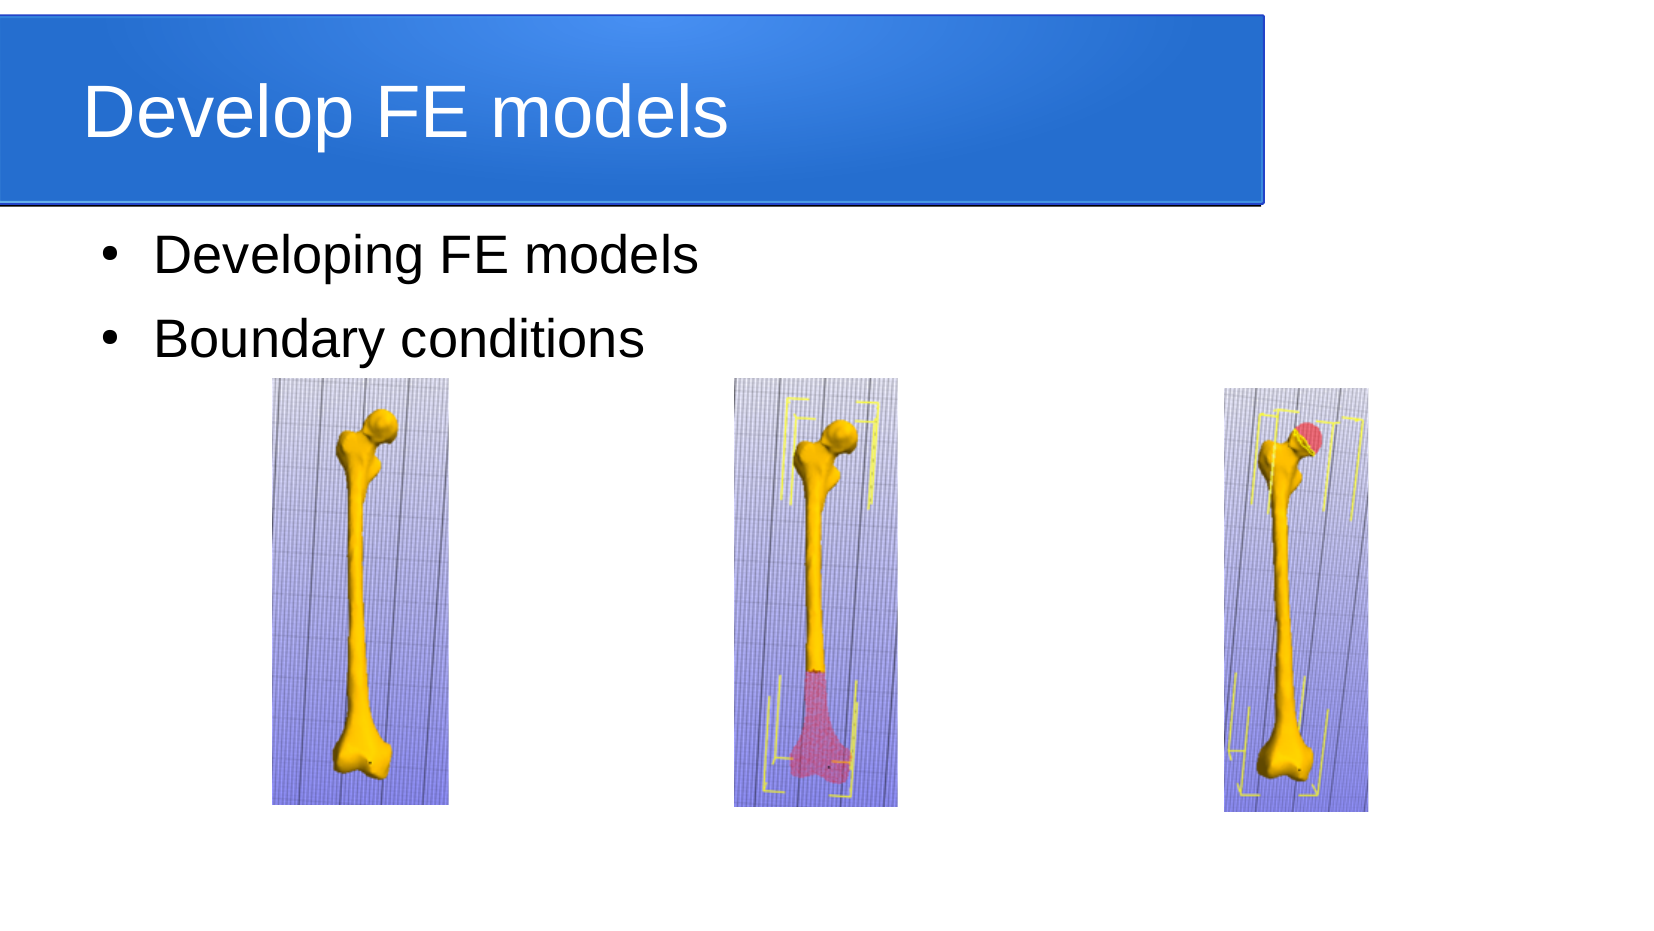

# Develop FE models
Developing FE models
Boundary conditions